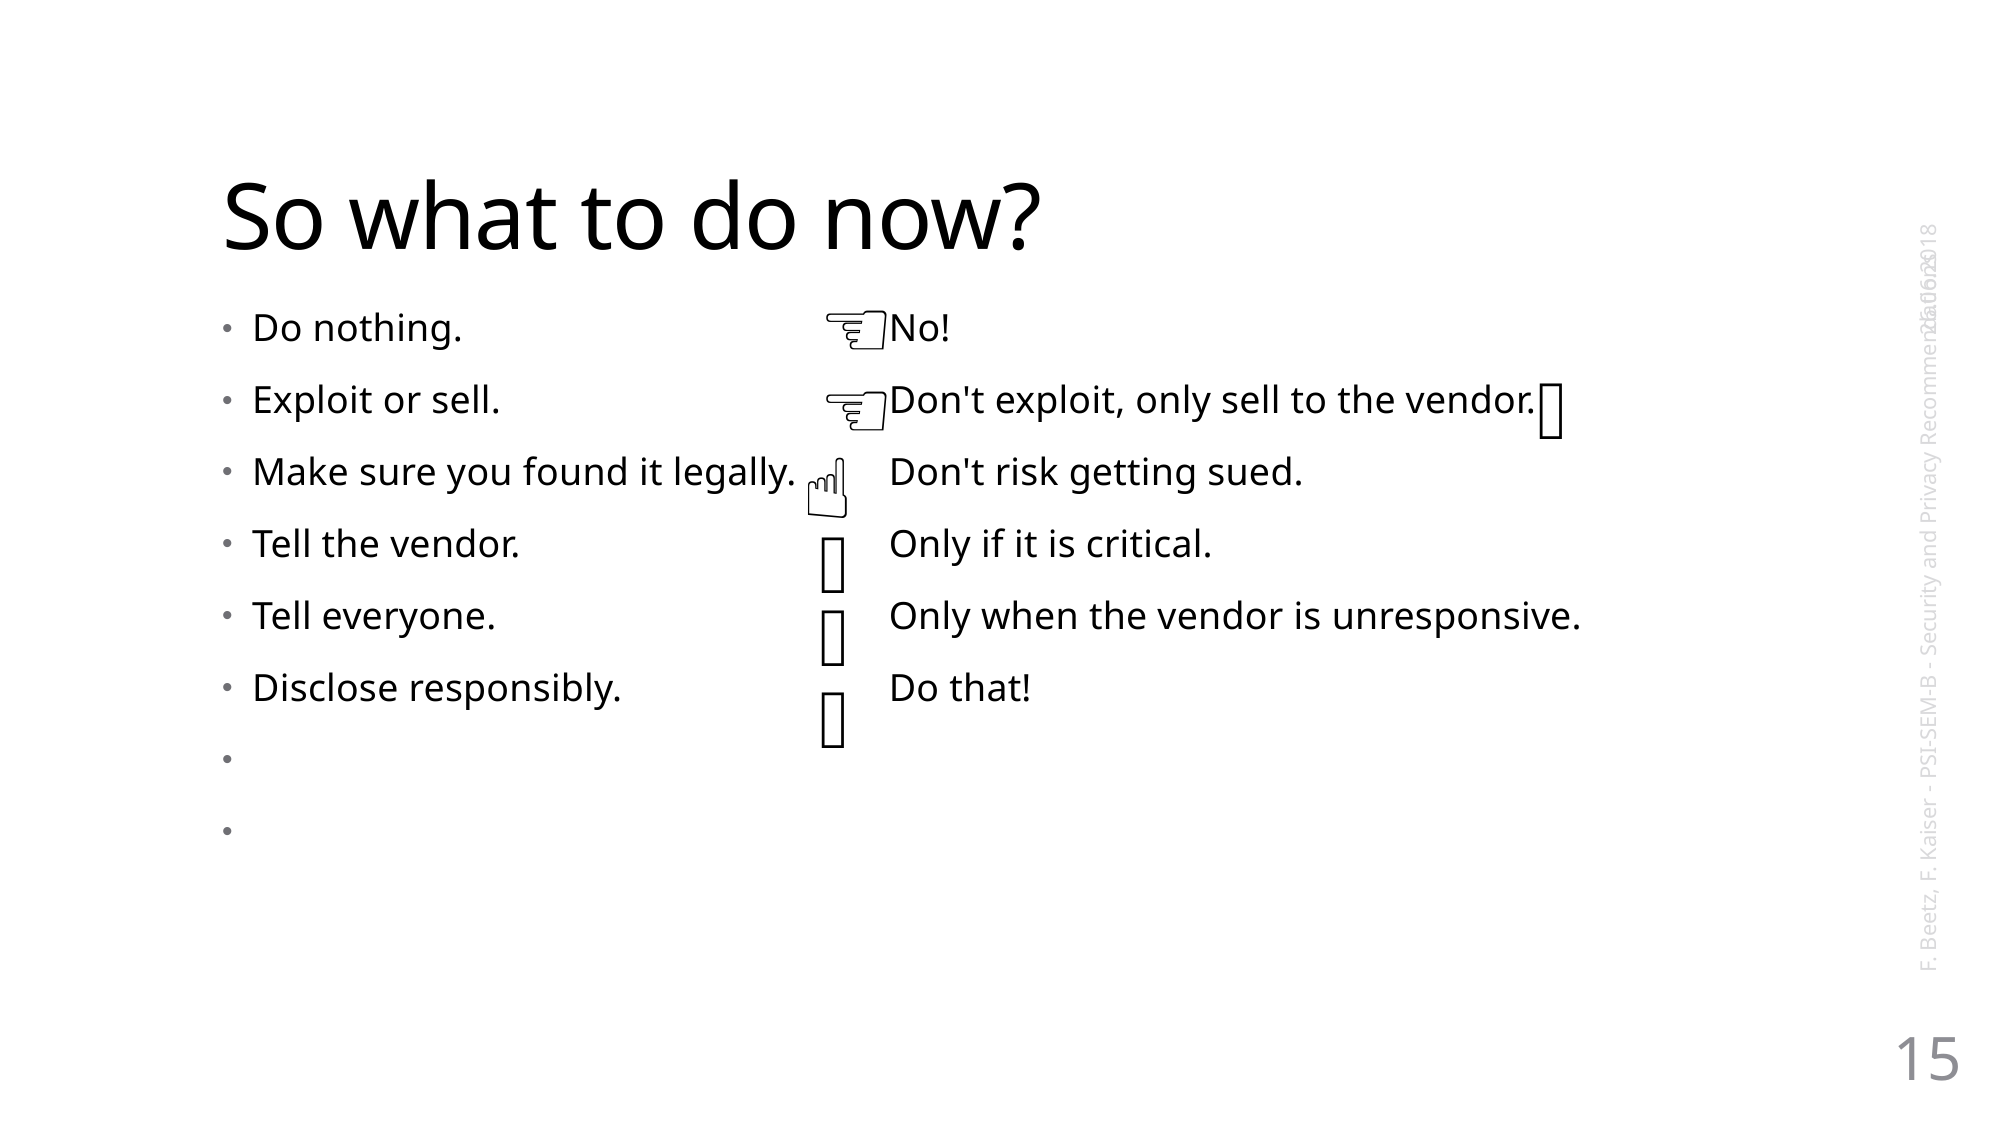

# So what to do now?
26.06.2018

Do nothing.
Exploit or sell.
Make sure you found it legally.
Tell the vendor.
Tell everyone.
Disclose responsibly.
No!
Don't exploit, only sell to the vendor.
Don't risk getting sued.
Only if it is critical.
Only when the vendor is unresponsive.
Do that!



F. Beetz, F. Kaiser - PSI-SEM-B - Security and Privacy Recommendations


